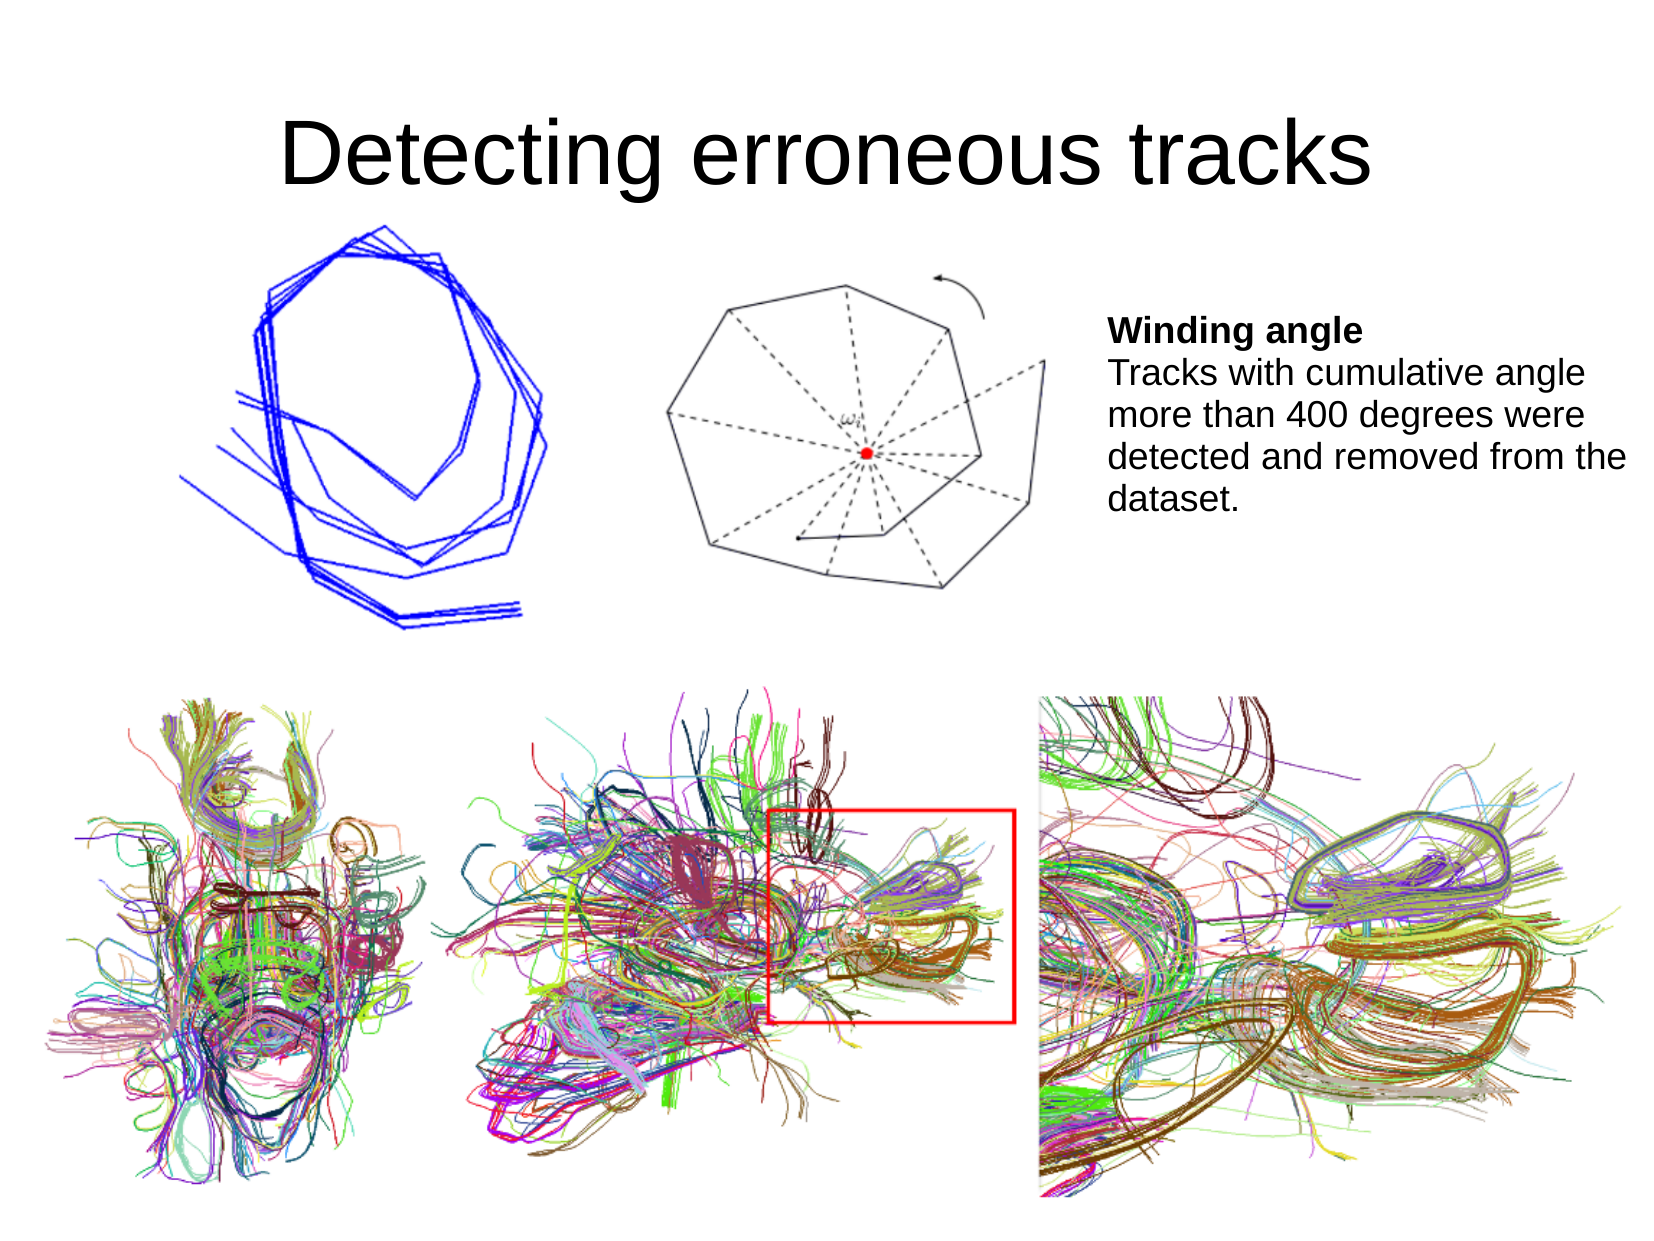

# Detecting erroneous tracks
Winding angle
Tracks with cumulative angle more than 400 degrees were detected and removed from the
dataset.